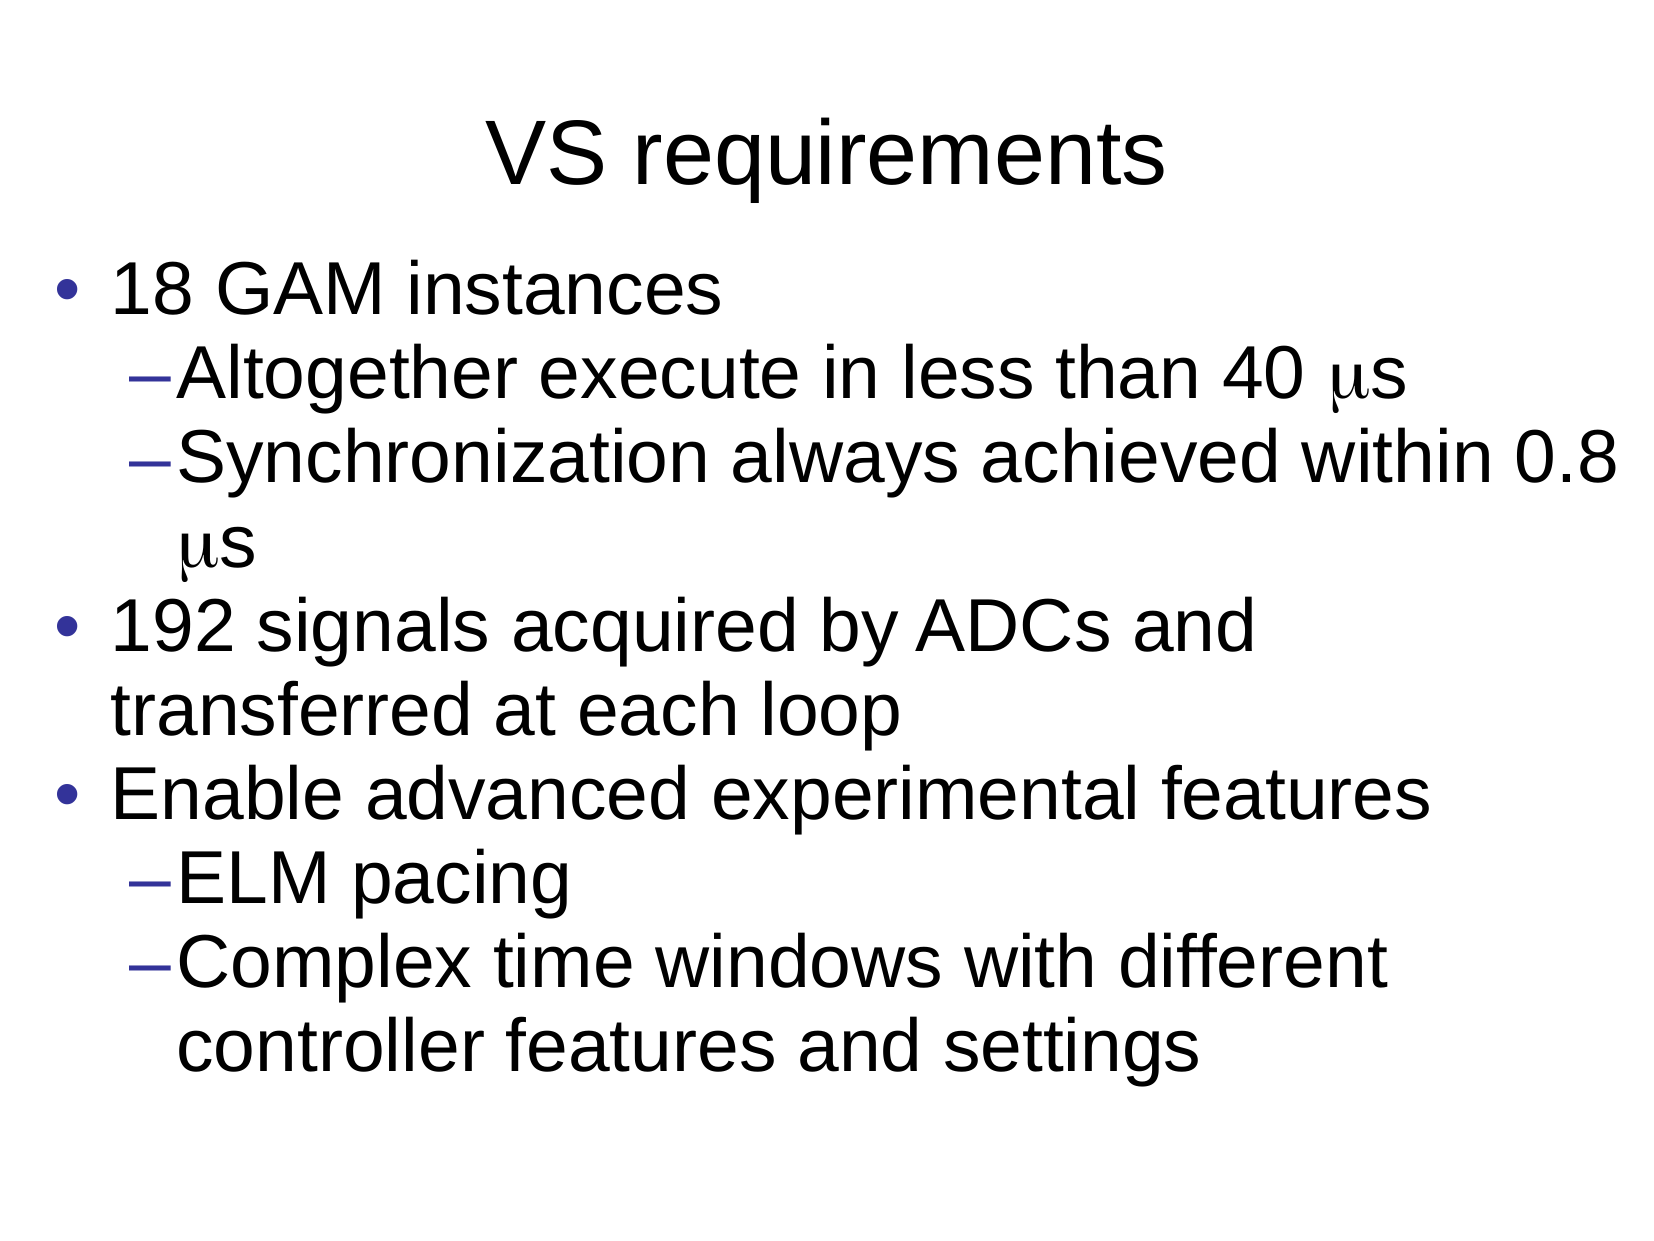

# VS requirements
18 GAM instances
Altogether execute in less than 40 ms
Synchronization always achieved within 0.8 ms
192 signals acquired by ADCs and transferred at each loop
Enable advanced experimental features
ELM pacing
Complex time windows with different controller features and settings